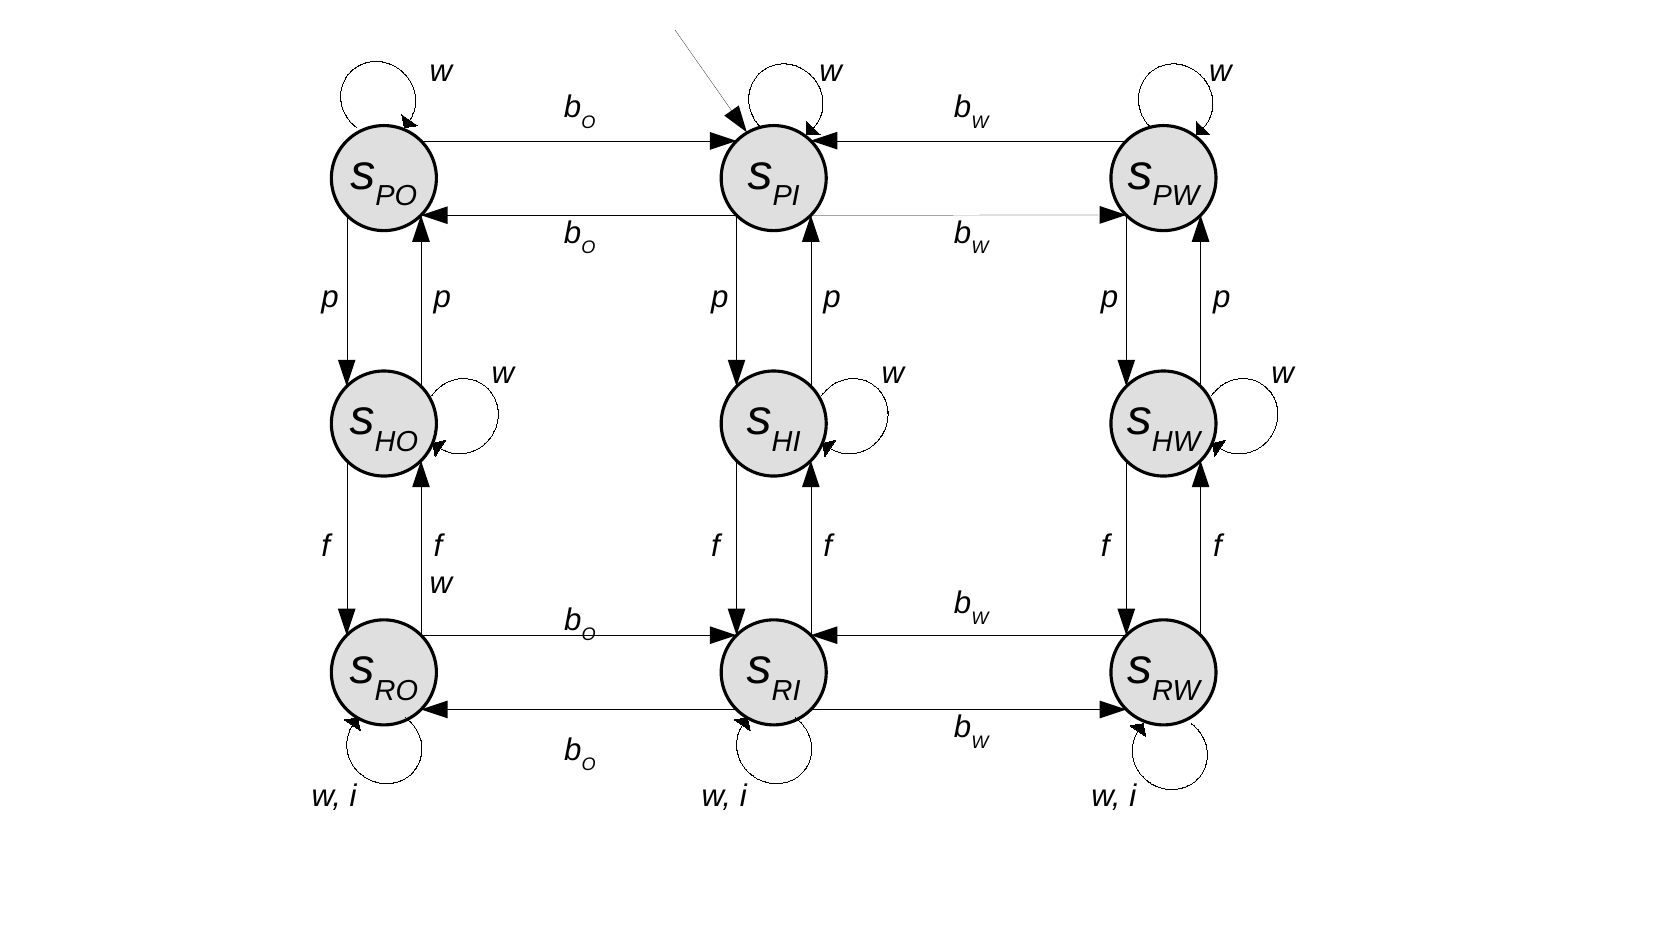

w
w
w
bO
bW
sPO
sPI
sPW
bO
bW
p
p
p
p
p
p
w
w
w
sHO
sHI
sHW
f
f
f
f
f
f
w
bW
bO
sRO
sRI
sRW
bW
bO
w, i
w, i
w, i